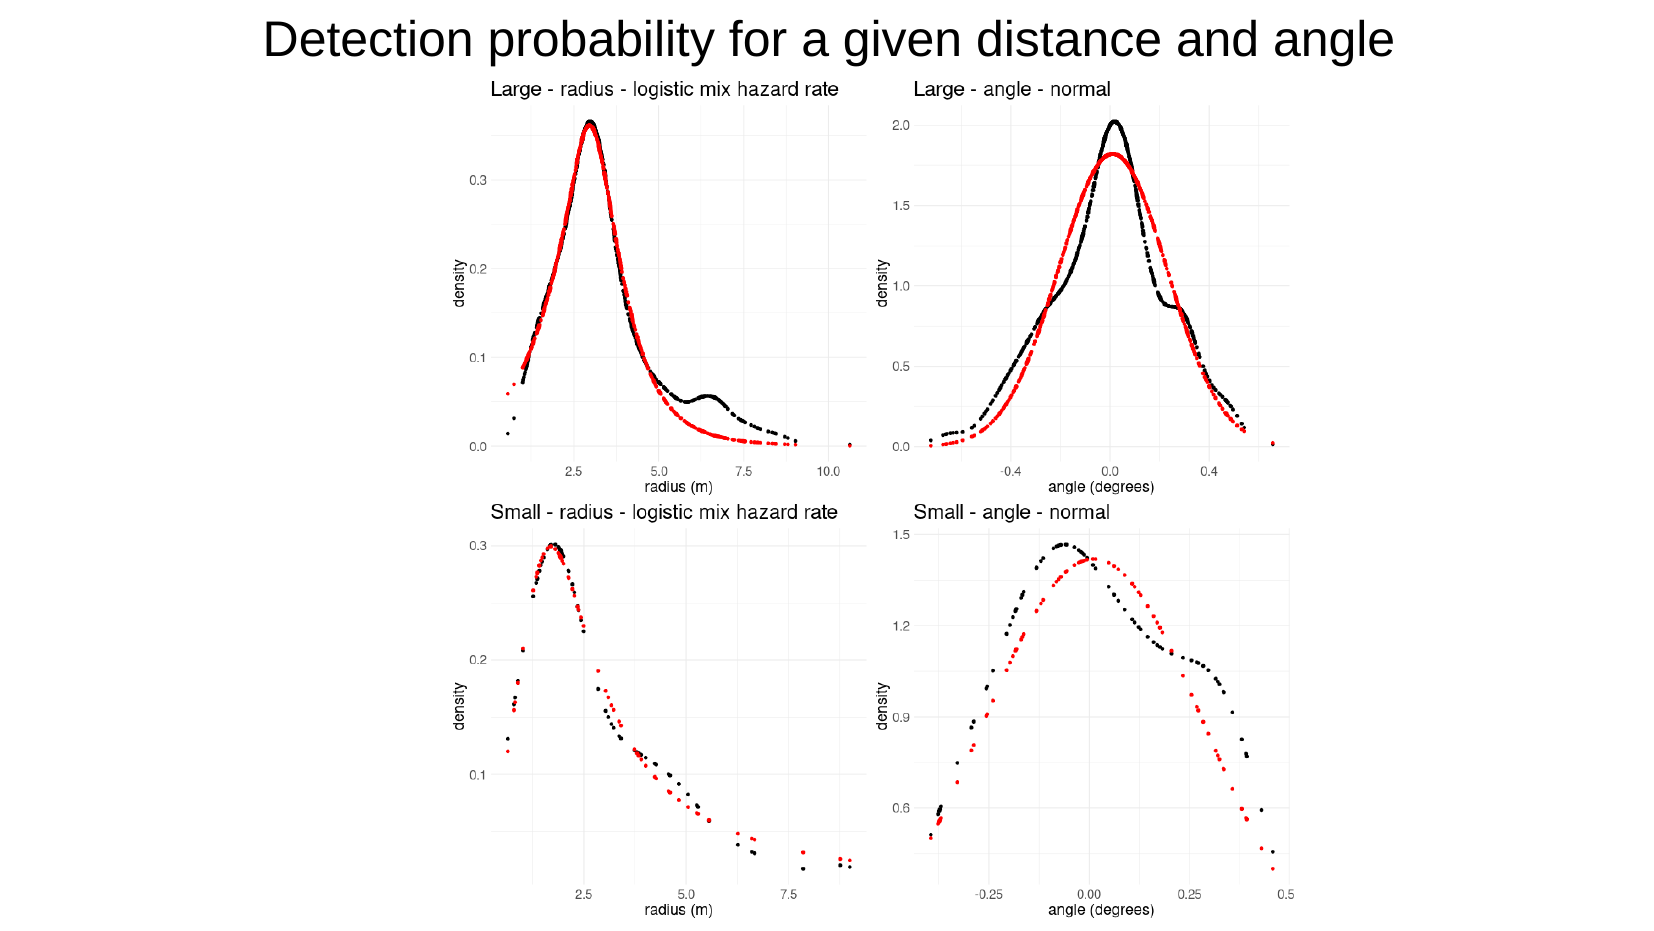

Detection probability for a given distance and angle